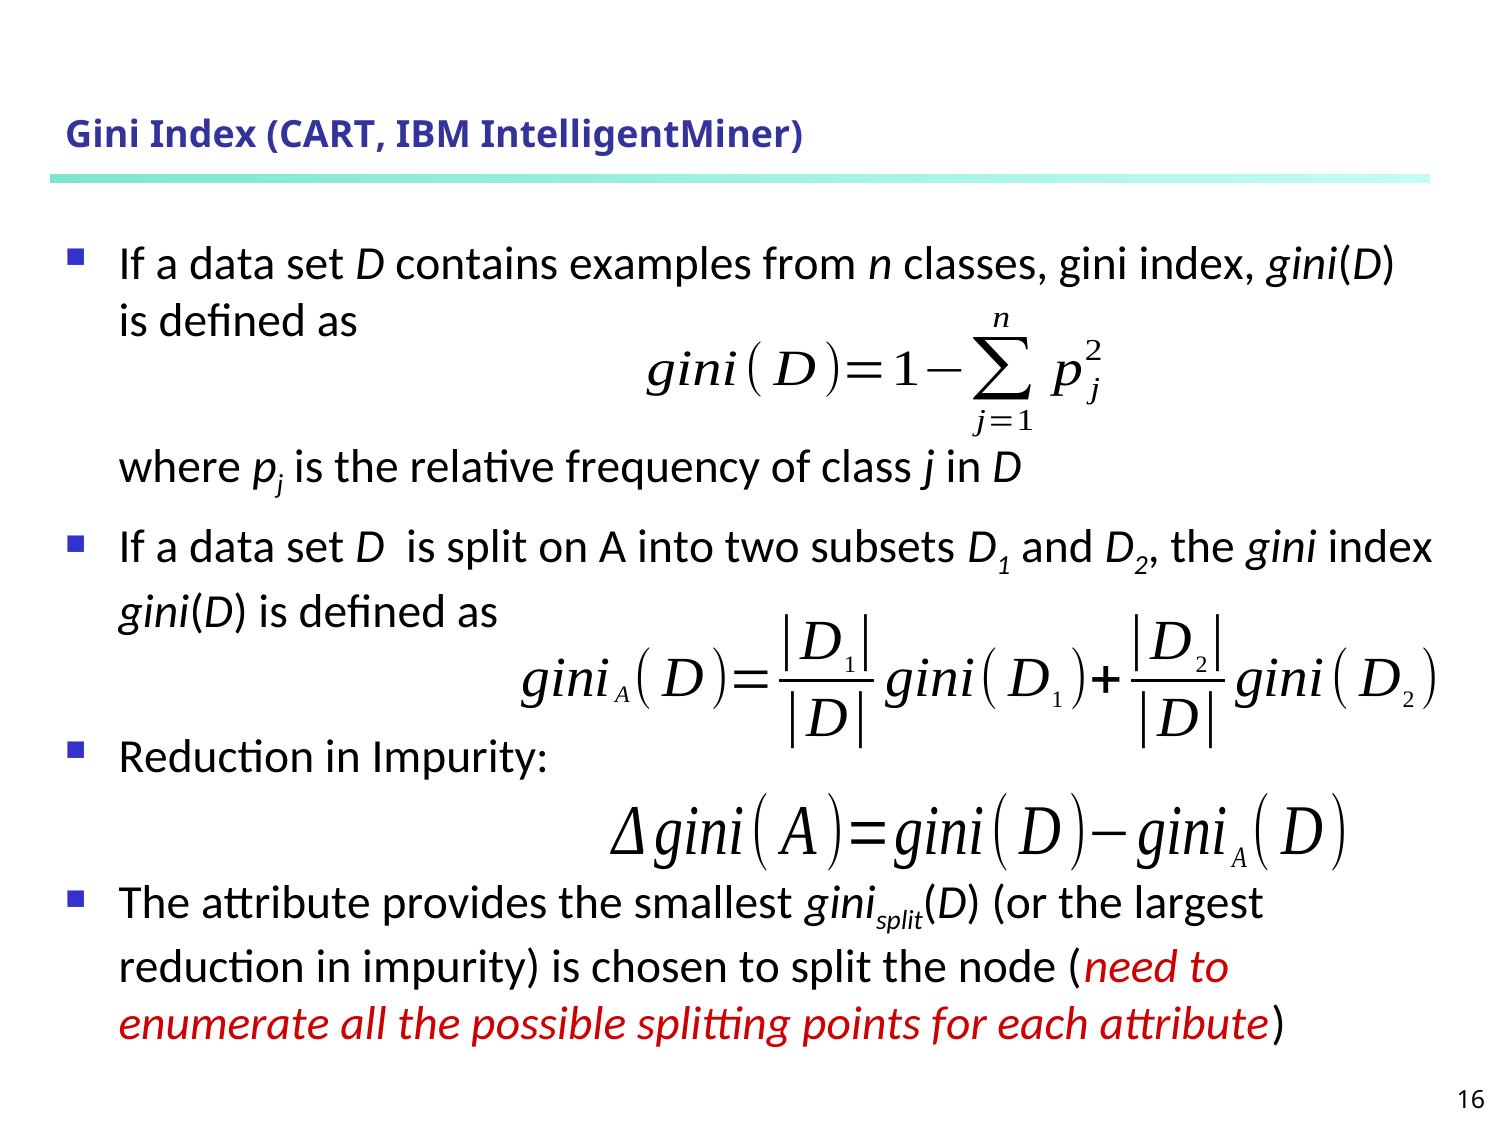

# Gini Index (CART, IBM IntelligentMiner)
If a data set D contains examples from n classes, gini index, gini(D) is defined as
 		where pj is the relative frequency of class j in D
If a data set D is split on A into two subsets D1 and D2, the gini index gini(D) is defined as
Reduction in Impurity:
The attribute provides the smallest ginisplit(D) (or the largest reduction in impurity) is chosen to split the node (need to enumerate all the possible splitting points for each attribute)